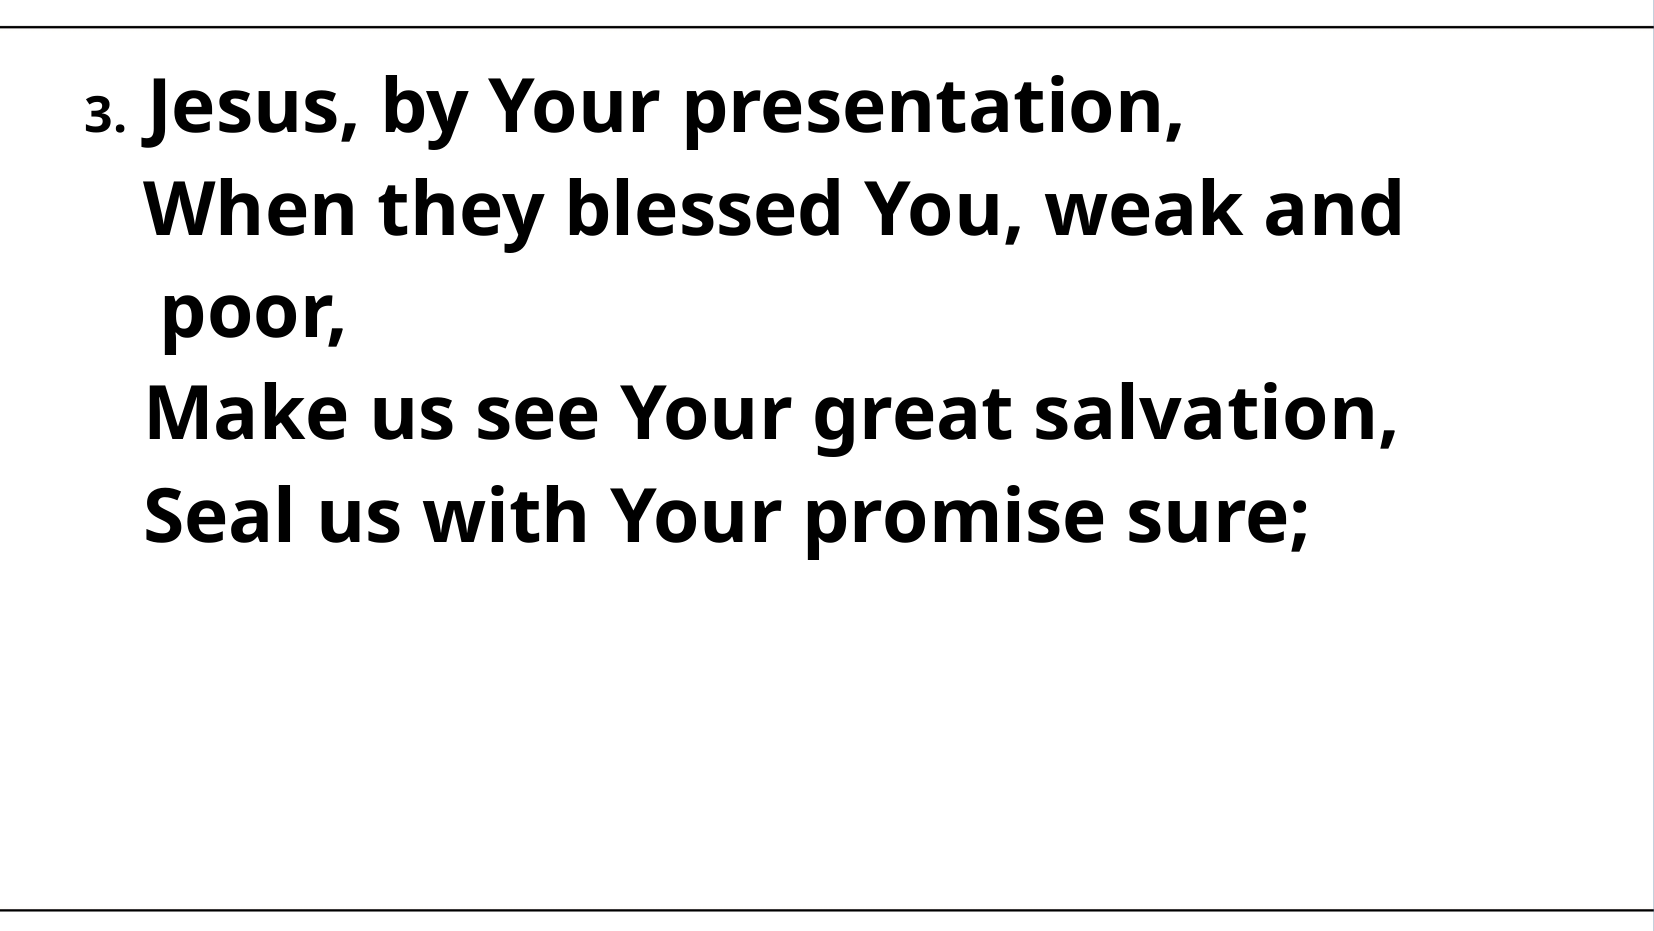

3. Jesus, by Your presentation,
 When they blessed You, weak and poor,
 Make us see Your great salvation,
 Seal us with Your promise sure;